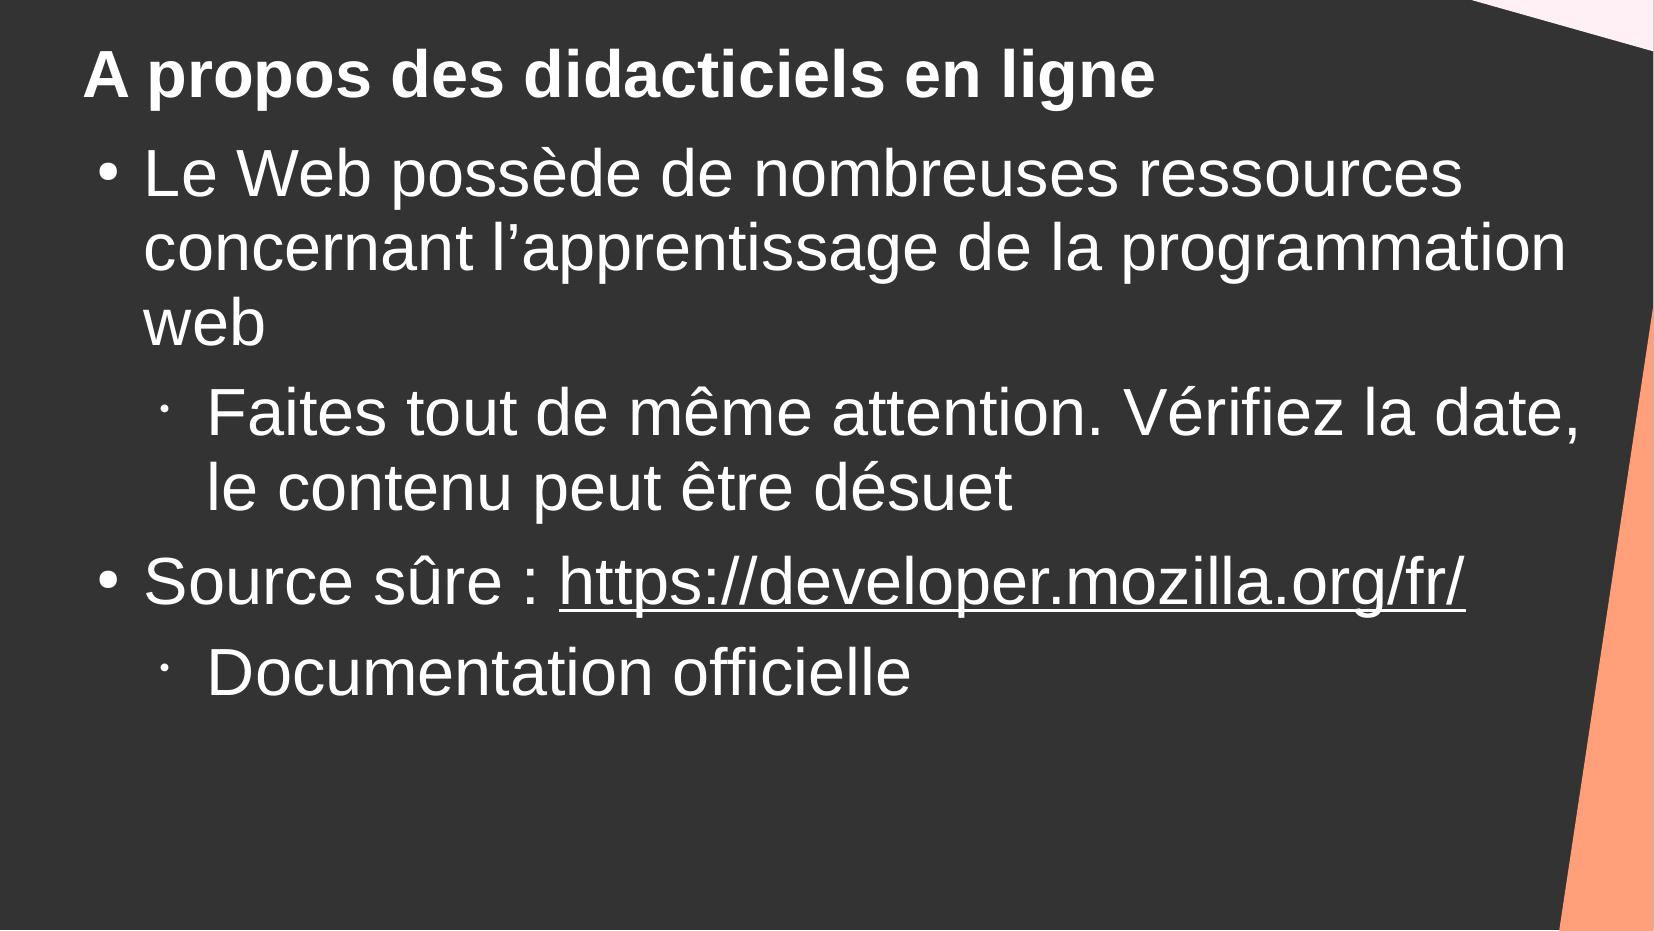

# A propos des didacticiels en ligne
Le Web possède de nombreuses ressources concernant l’apprentissage de la programmation web
Faites tout de même attention. Vérifiez la date, le contenu peut être désuet
Source sûre : https://developer.mozilla.org/fr/
Documentation officielle